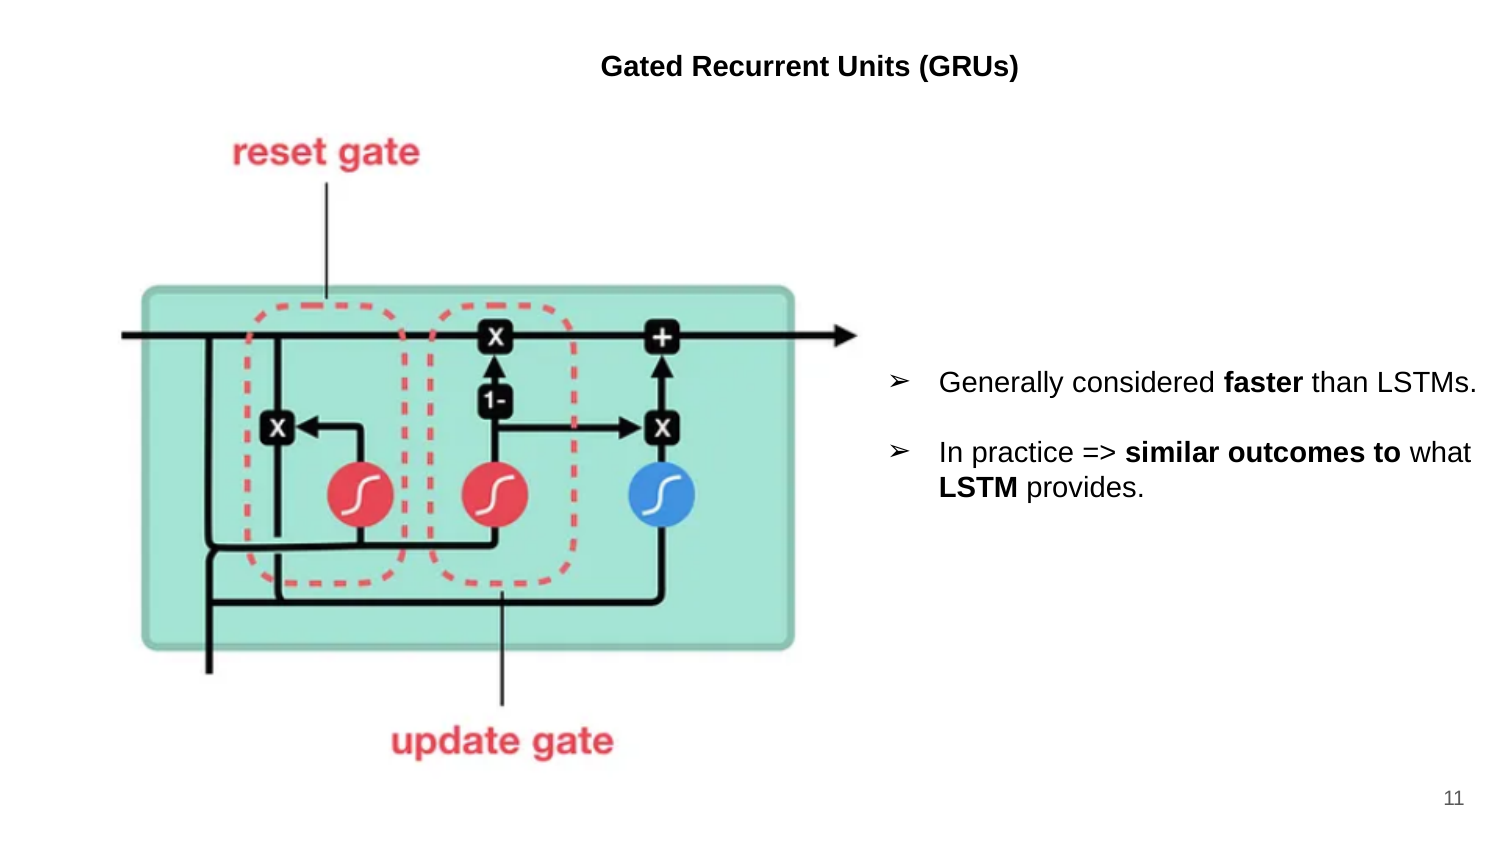

Gated Recurrent Units (GRUs)
Generally considered faster than LSTMs.
In practice => similar outcomes to what LSTM provides.